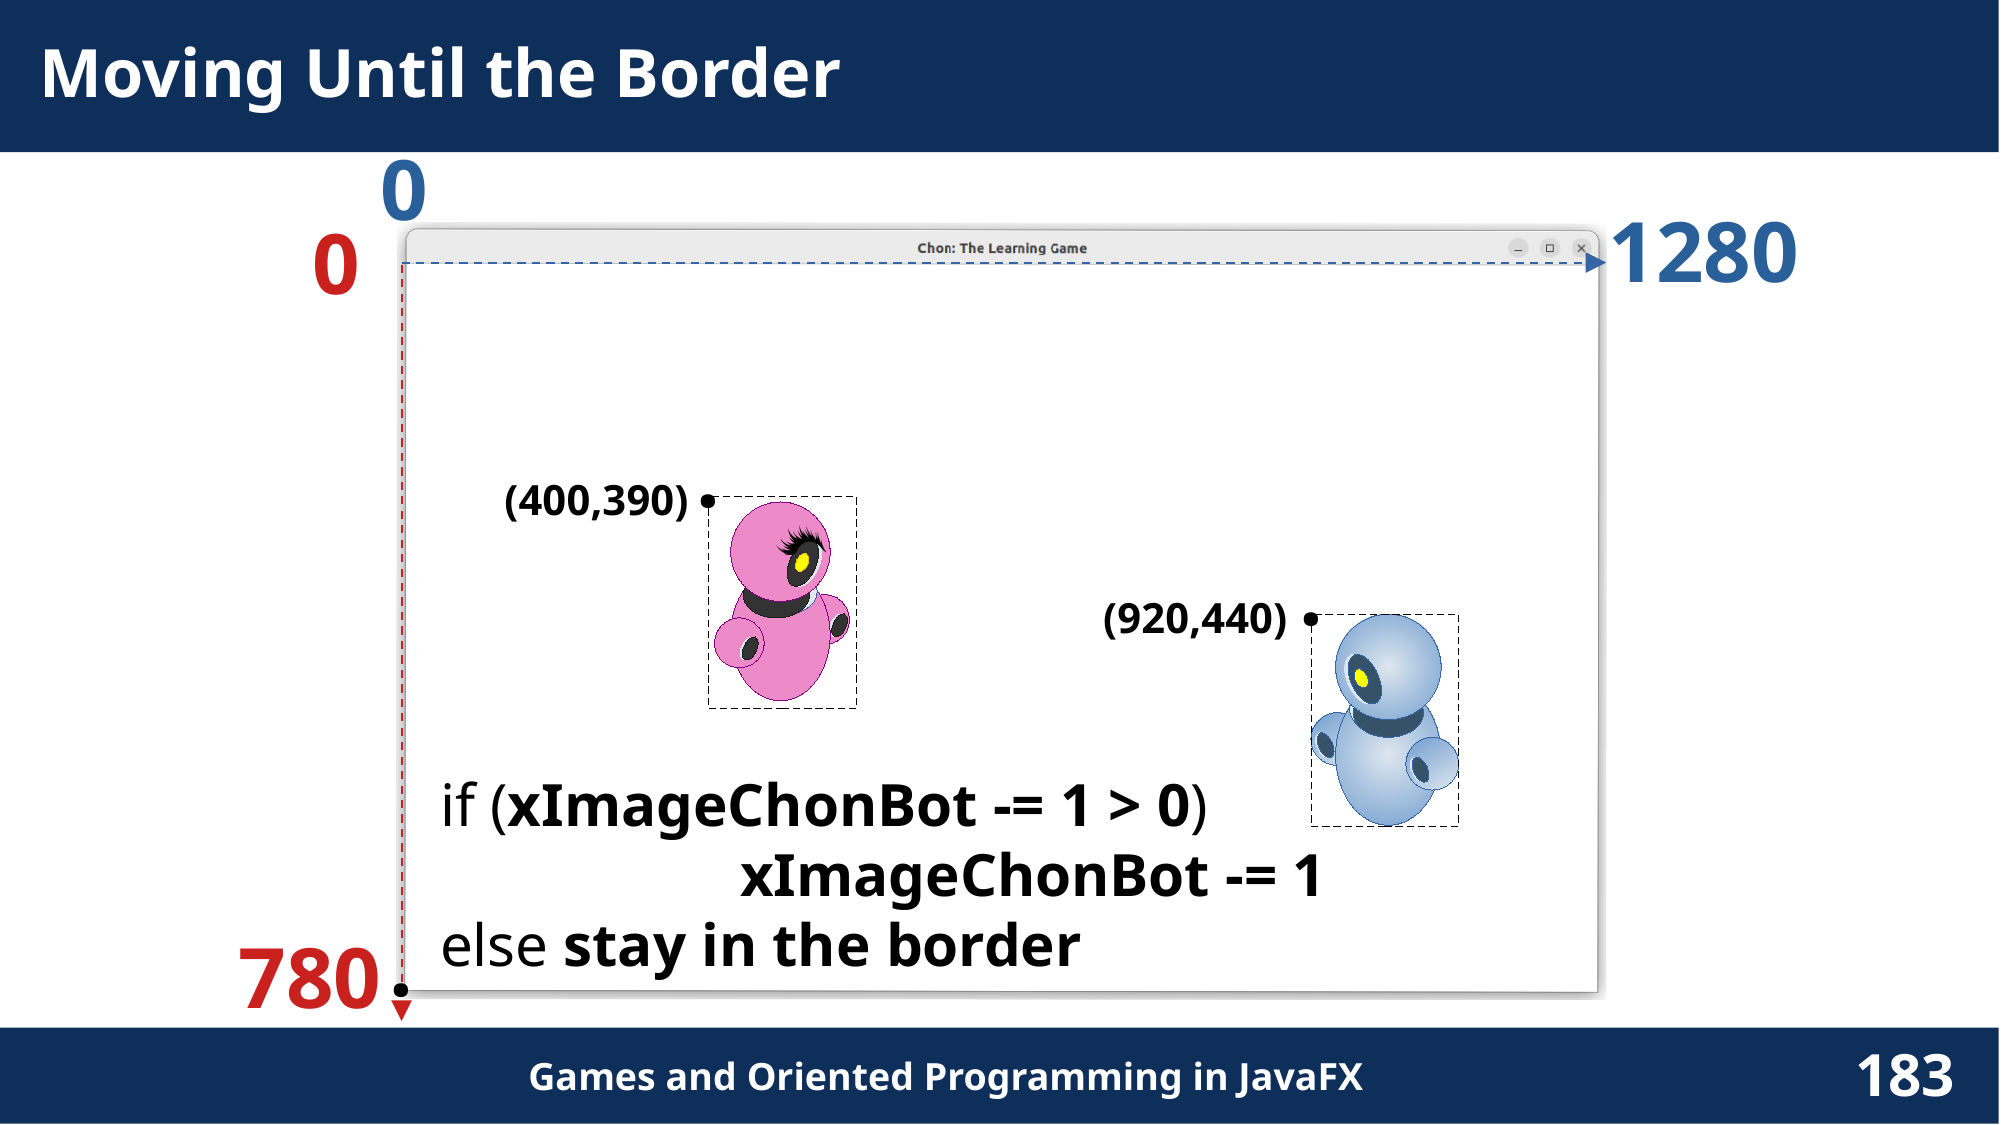

Moving Until the Border
0
1280
0
.
(400,390)
.
 (920,440)
if (xImageChonBot -= 1 > 0)
		xImageChonBot -= 1
else stay in the border
.
780